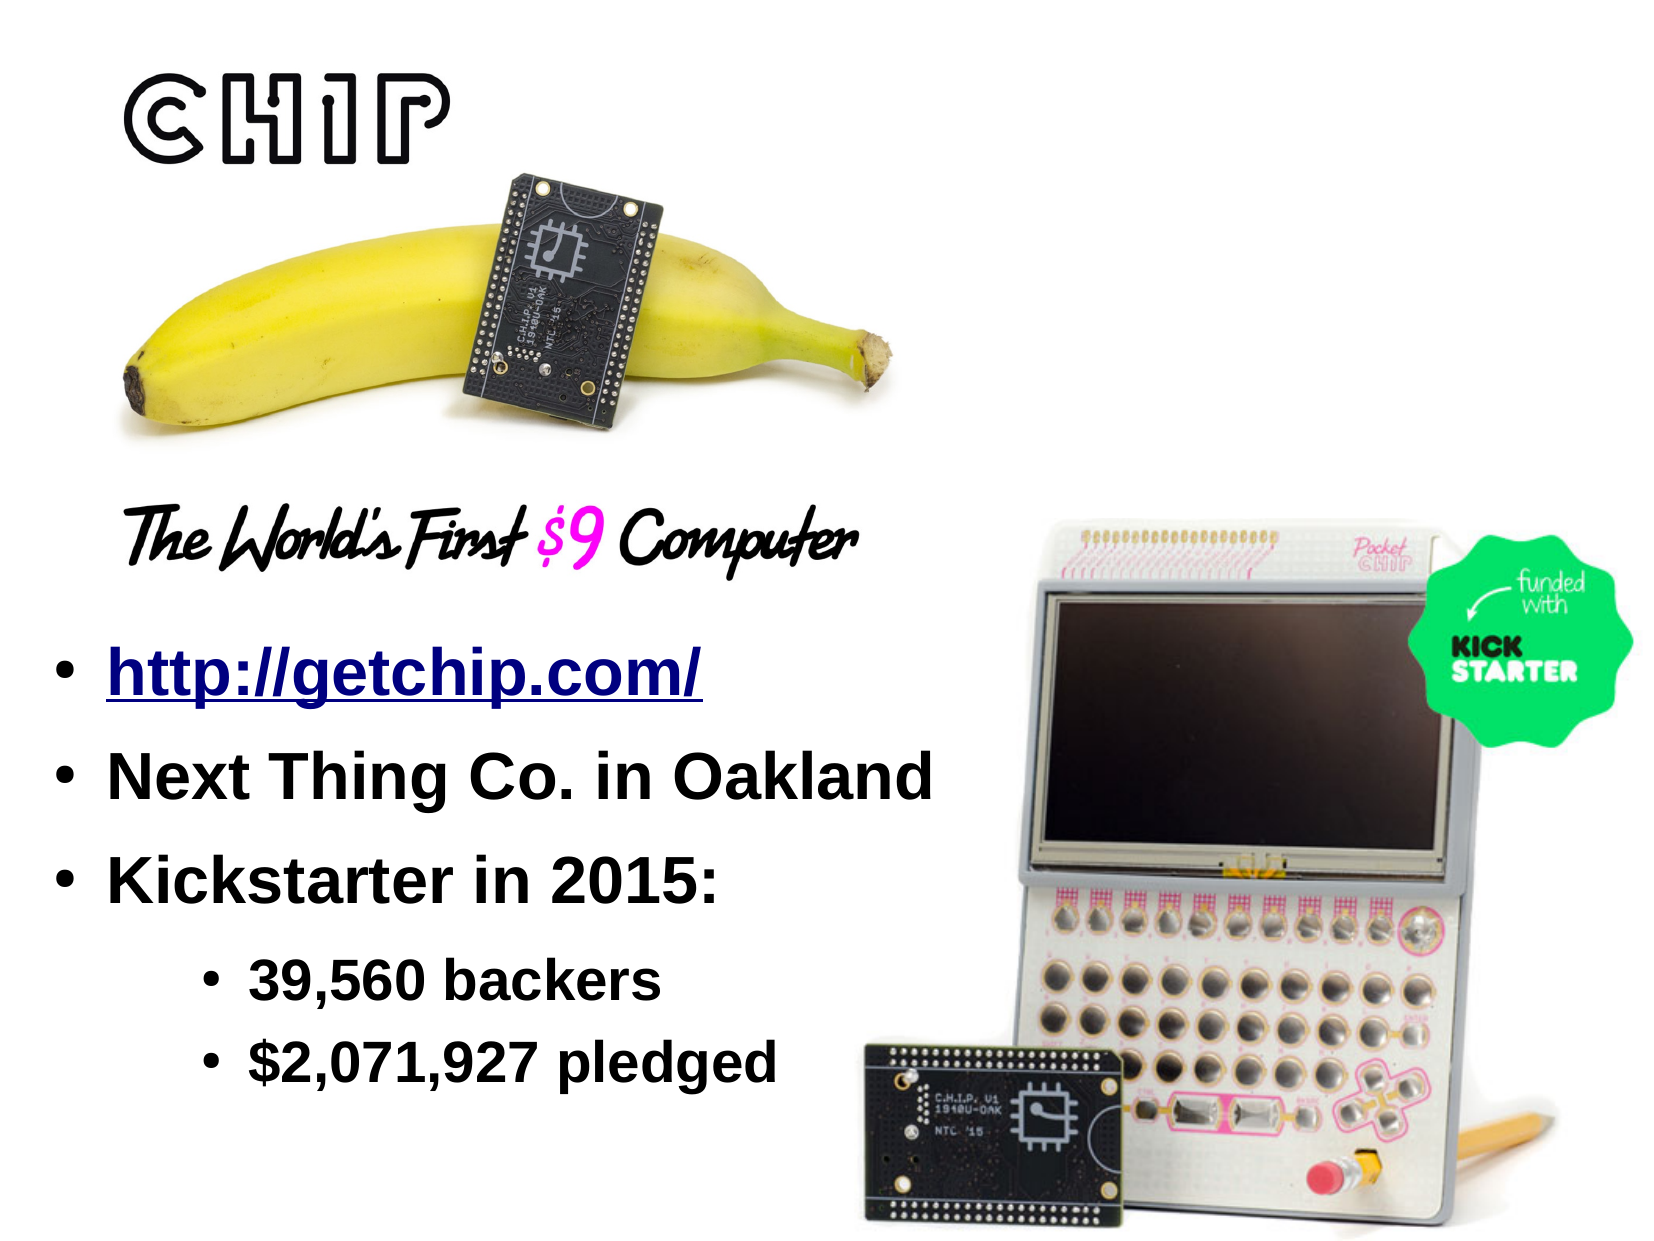

# http://getchip.com/
Next Thing Co. in Oakland
Kickstarter in 2015:
39,560 backers
$2,071,927 pledged